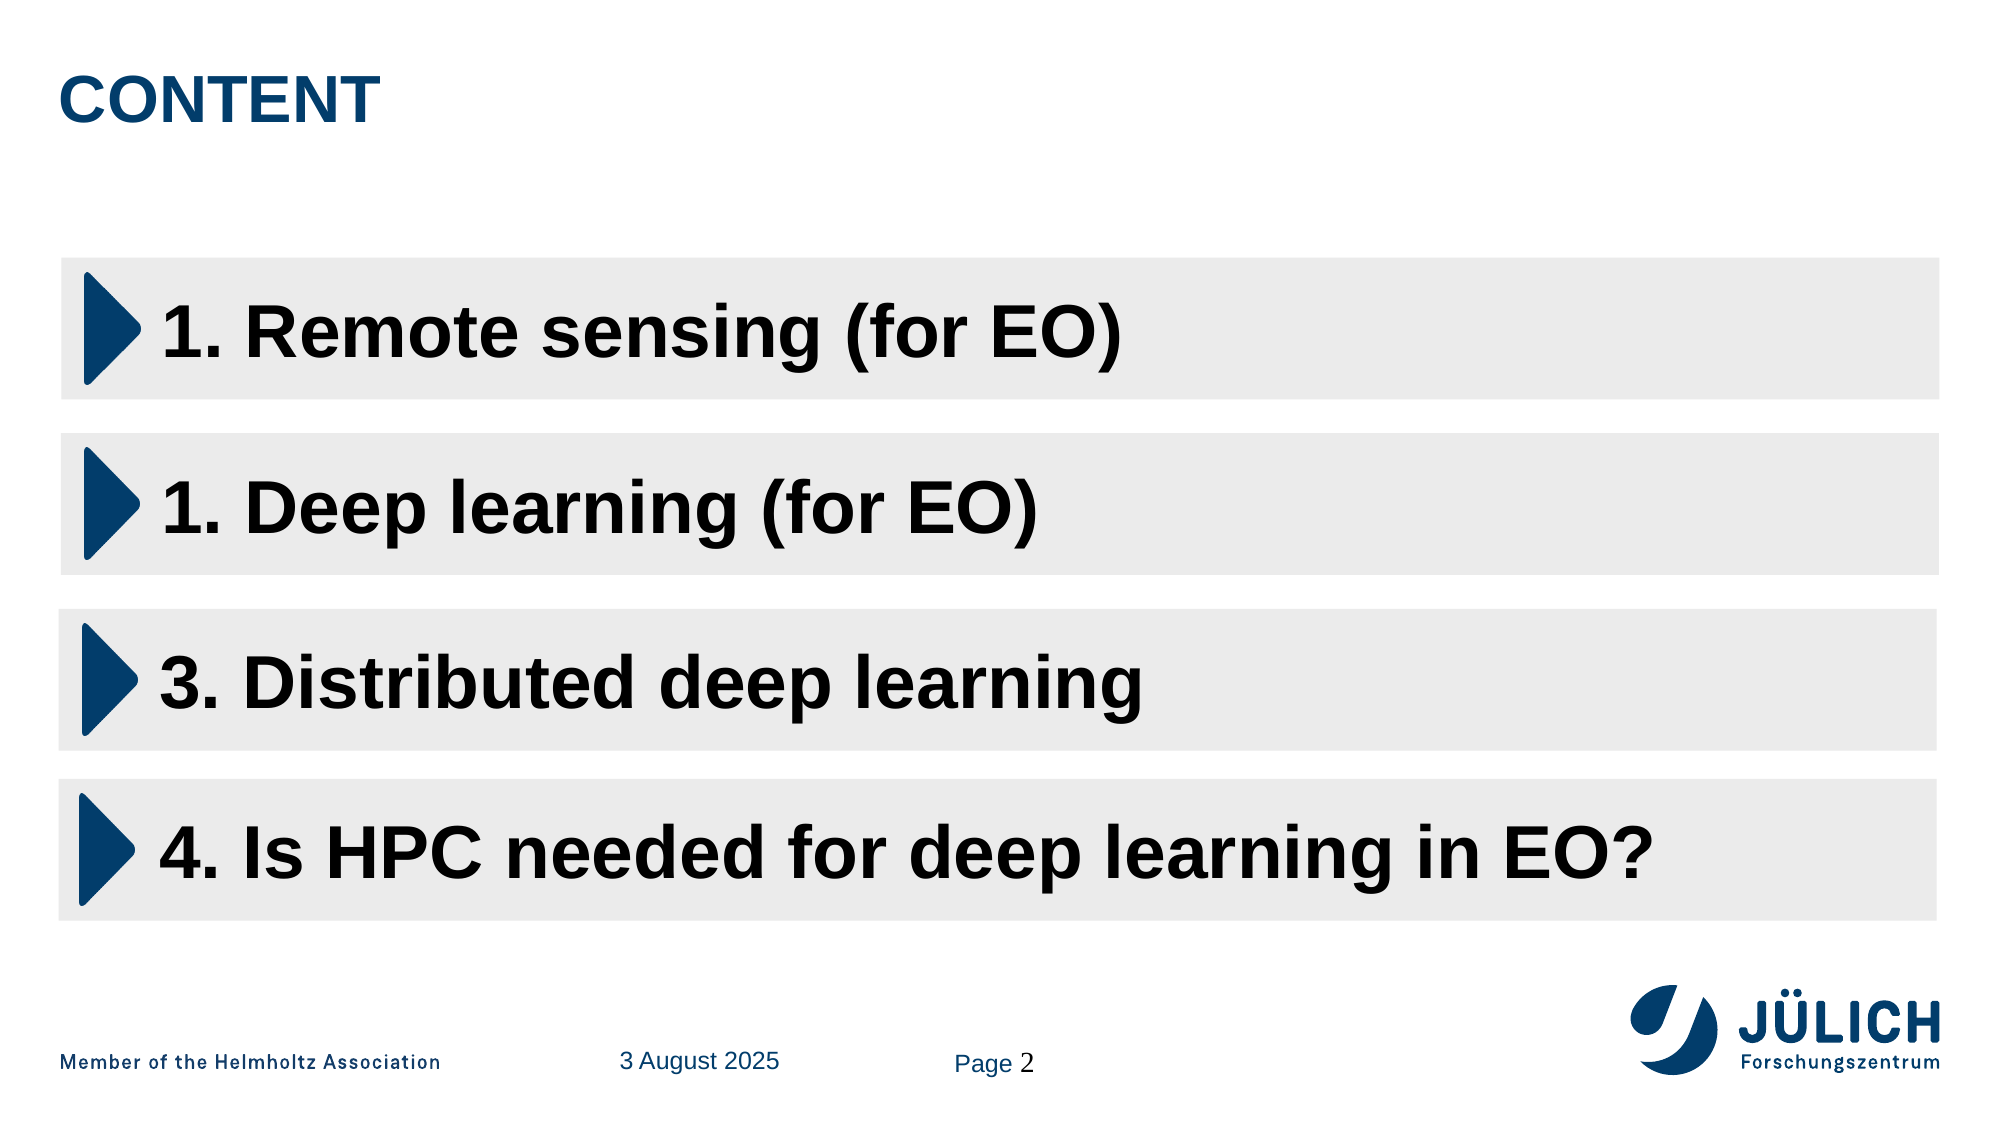

# Content
1. Remote sensing (for EO)
1. Deep learning (for EO)
3. Distributed deep learning
4. Is HPC needed for deep learning in EO?
3 August 2025
Page